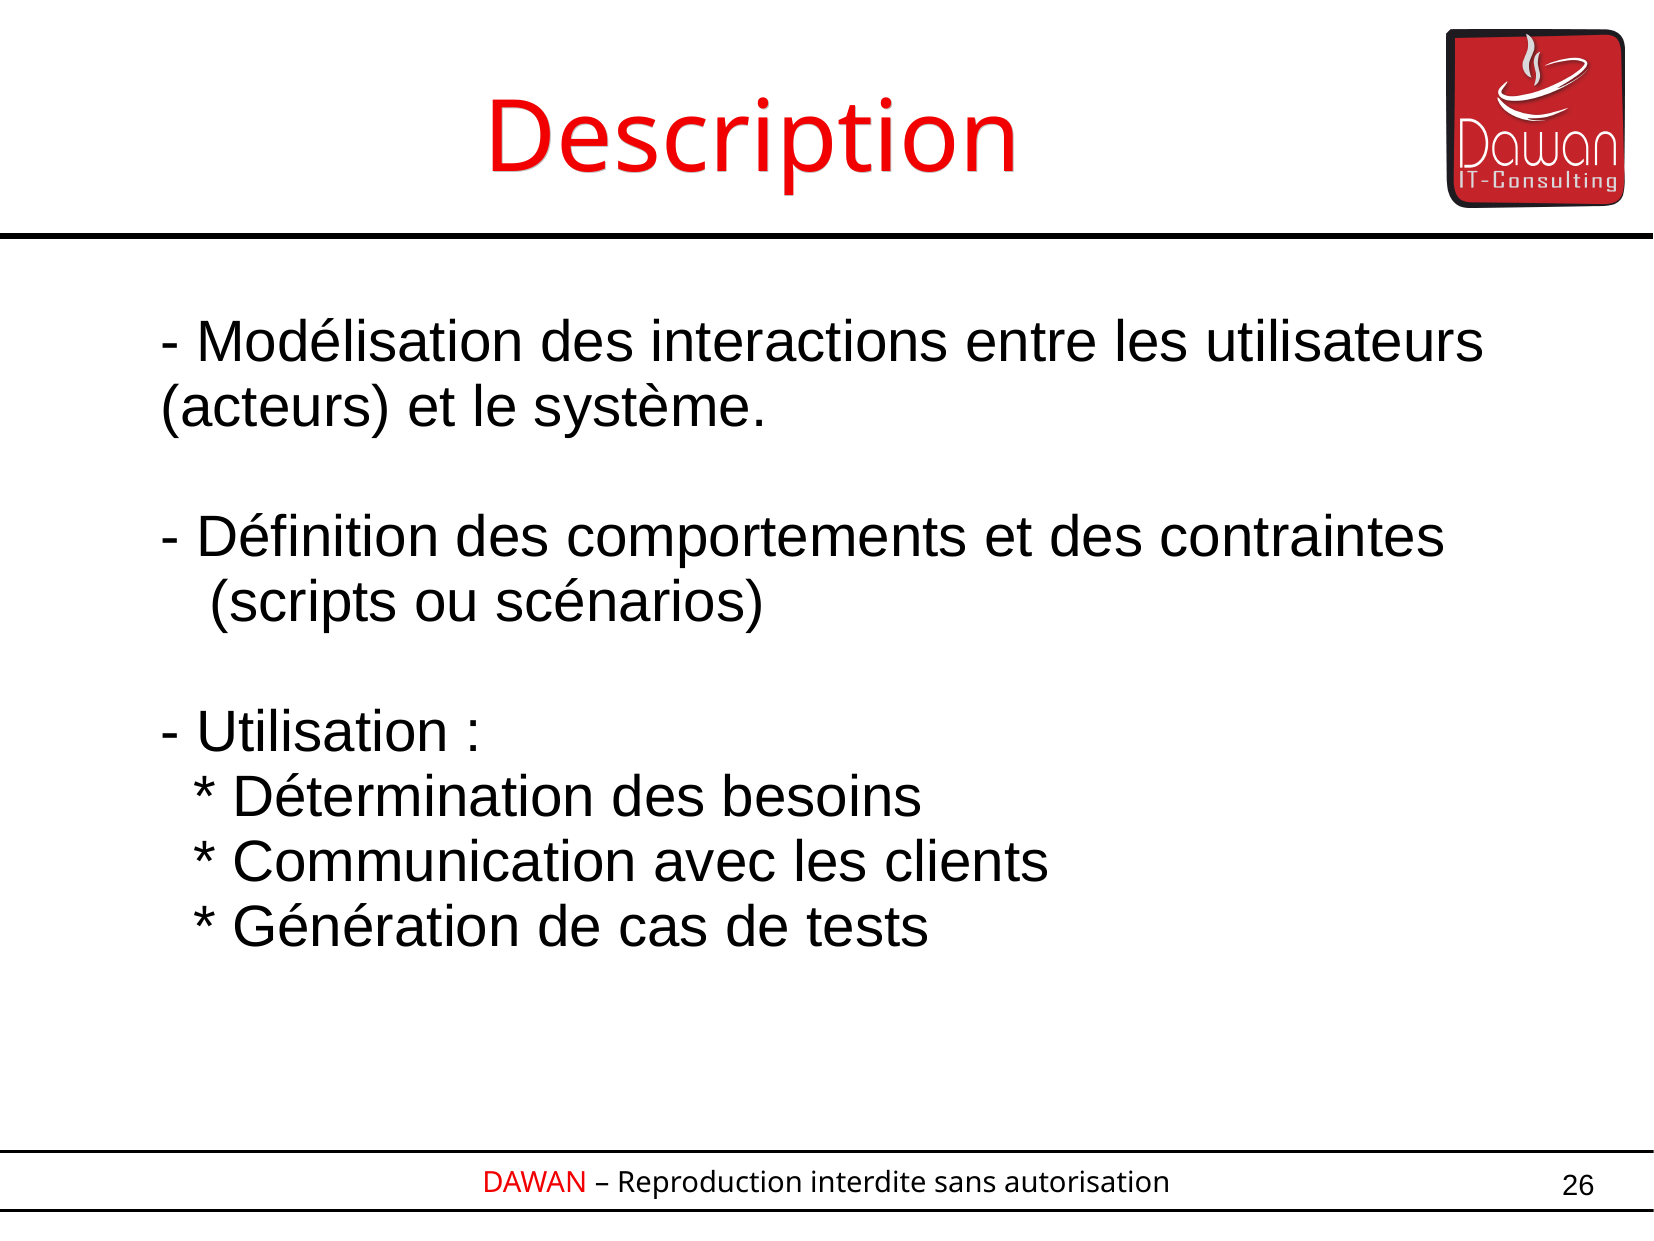

# Description
- Modélisation des interactions entre les utilisateurs (acteurs) et le système.
- Définition des comportements et des contraintes
 (scripts ou scénarios)
- Utilisation :
 * Détermination des besoins
 * Communication avec les clients
 * Génération de cas de tests
26